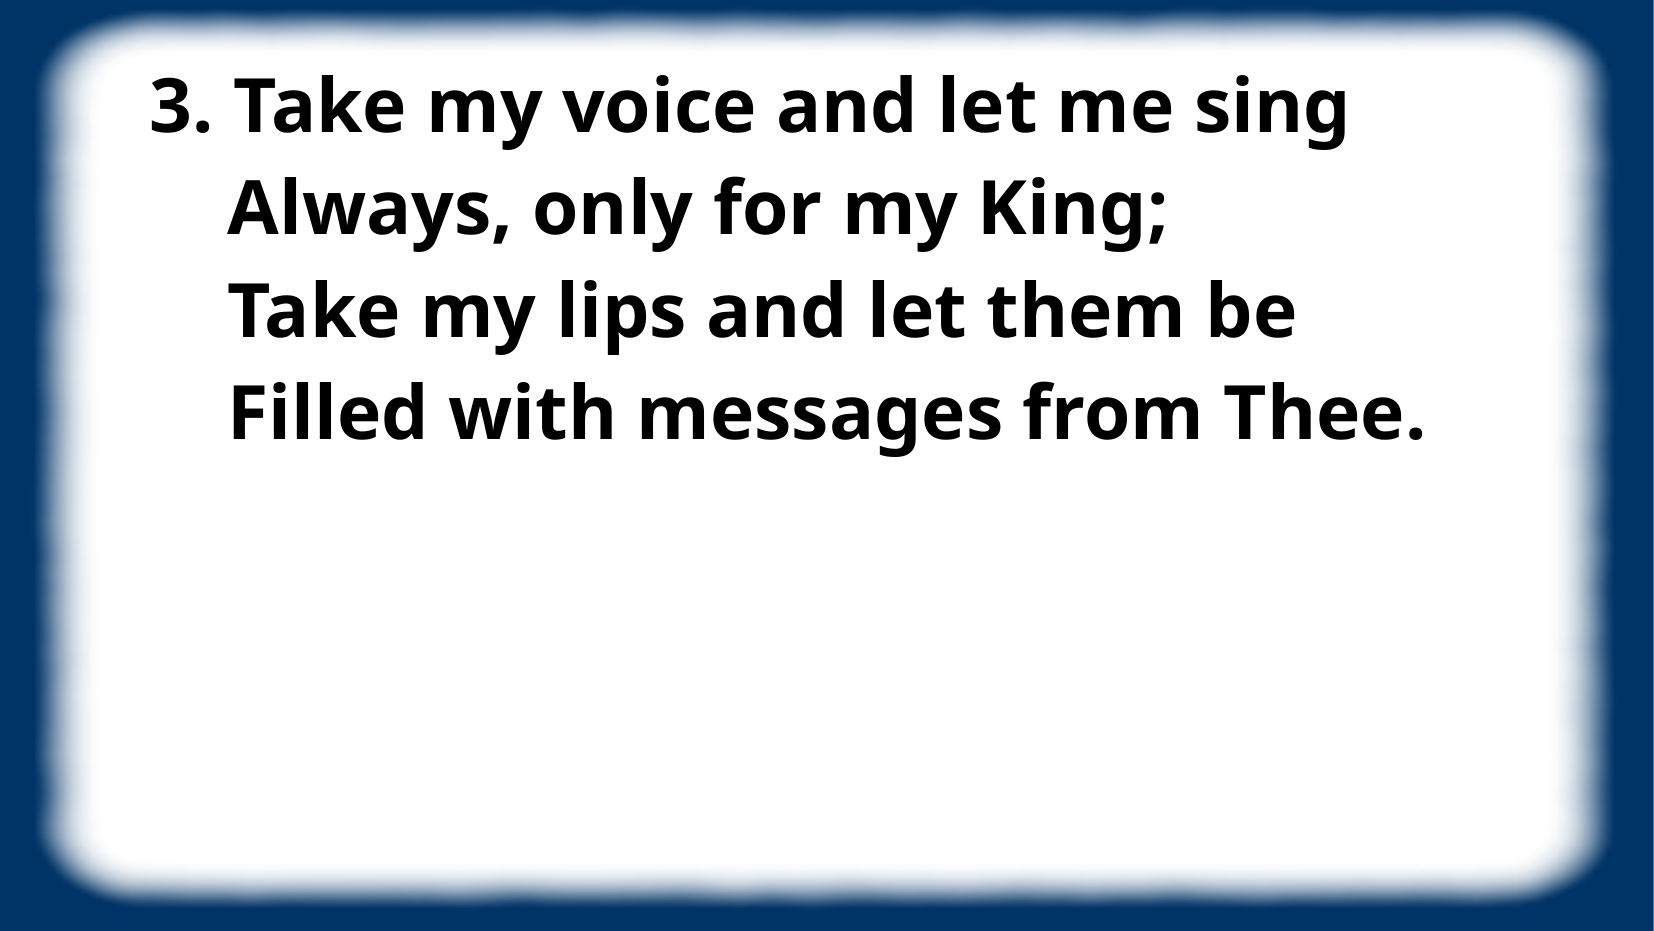

3. Take my voice and let me sing
 Always, only for my King;
 Take my lips and let them be
 Filled with messages from Thee.